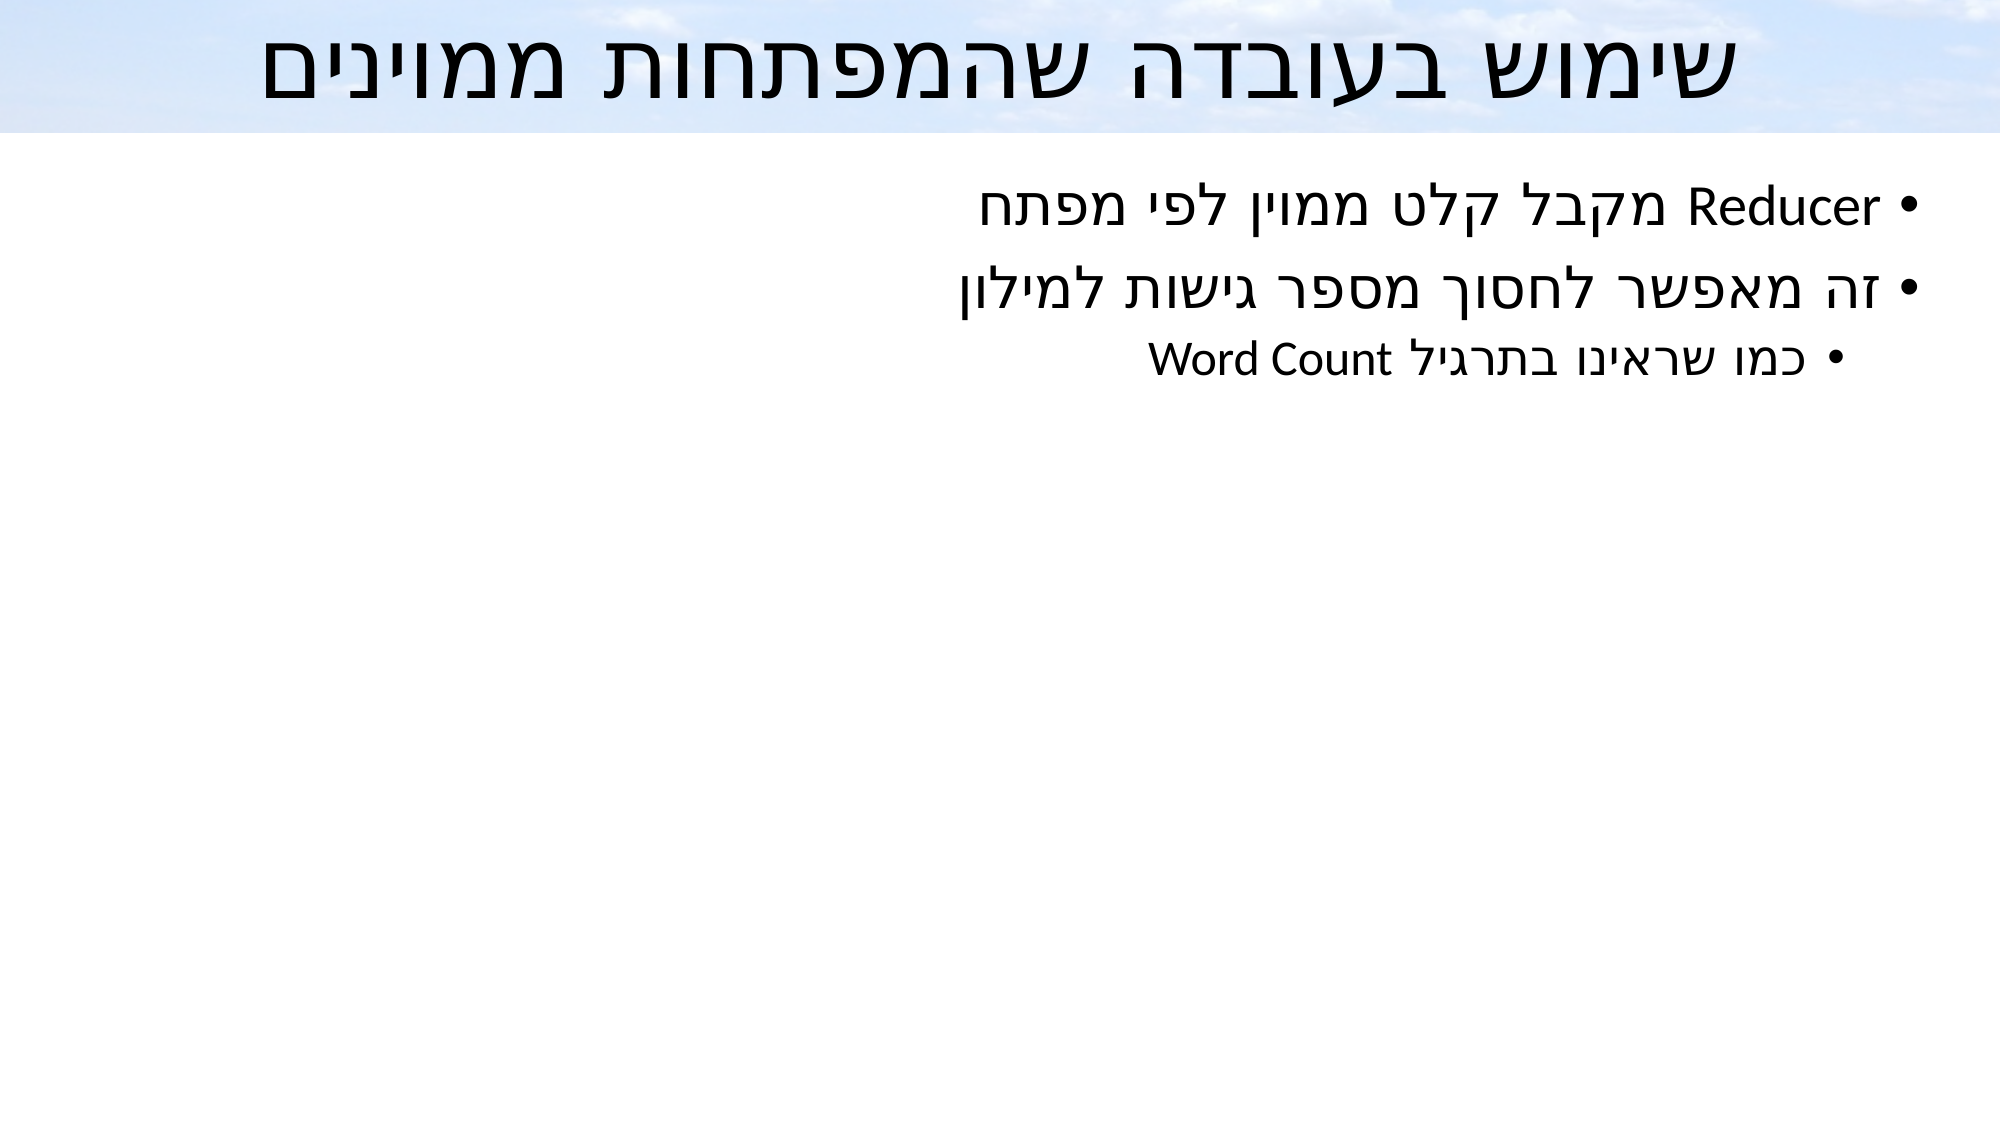

# שימוש בעובדה שהמפתחות ממוינים
Reducer מקבל קלט ממוין לפי מפתח
זה מאפשר לחסוך מספר גישות למילון
כמו שראינו בתרגיל Word Count